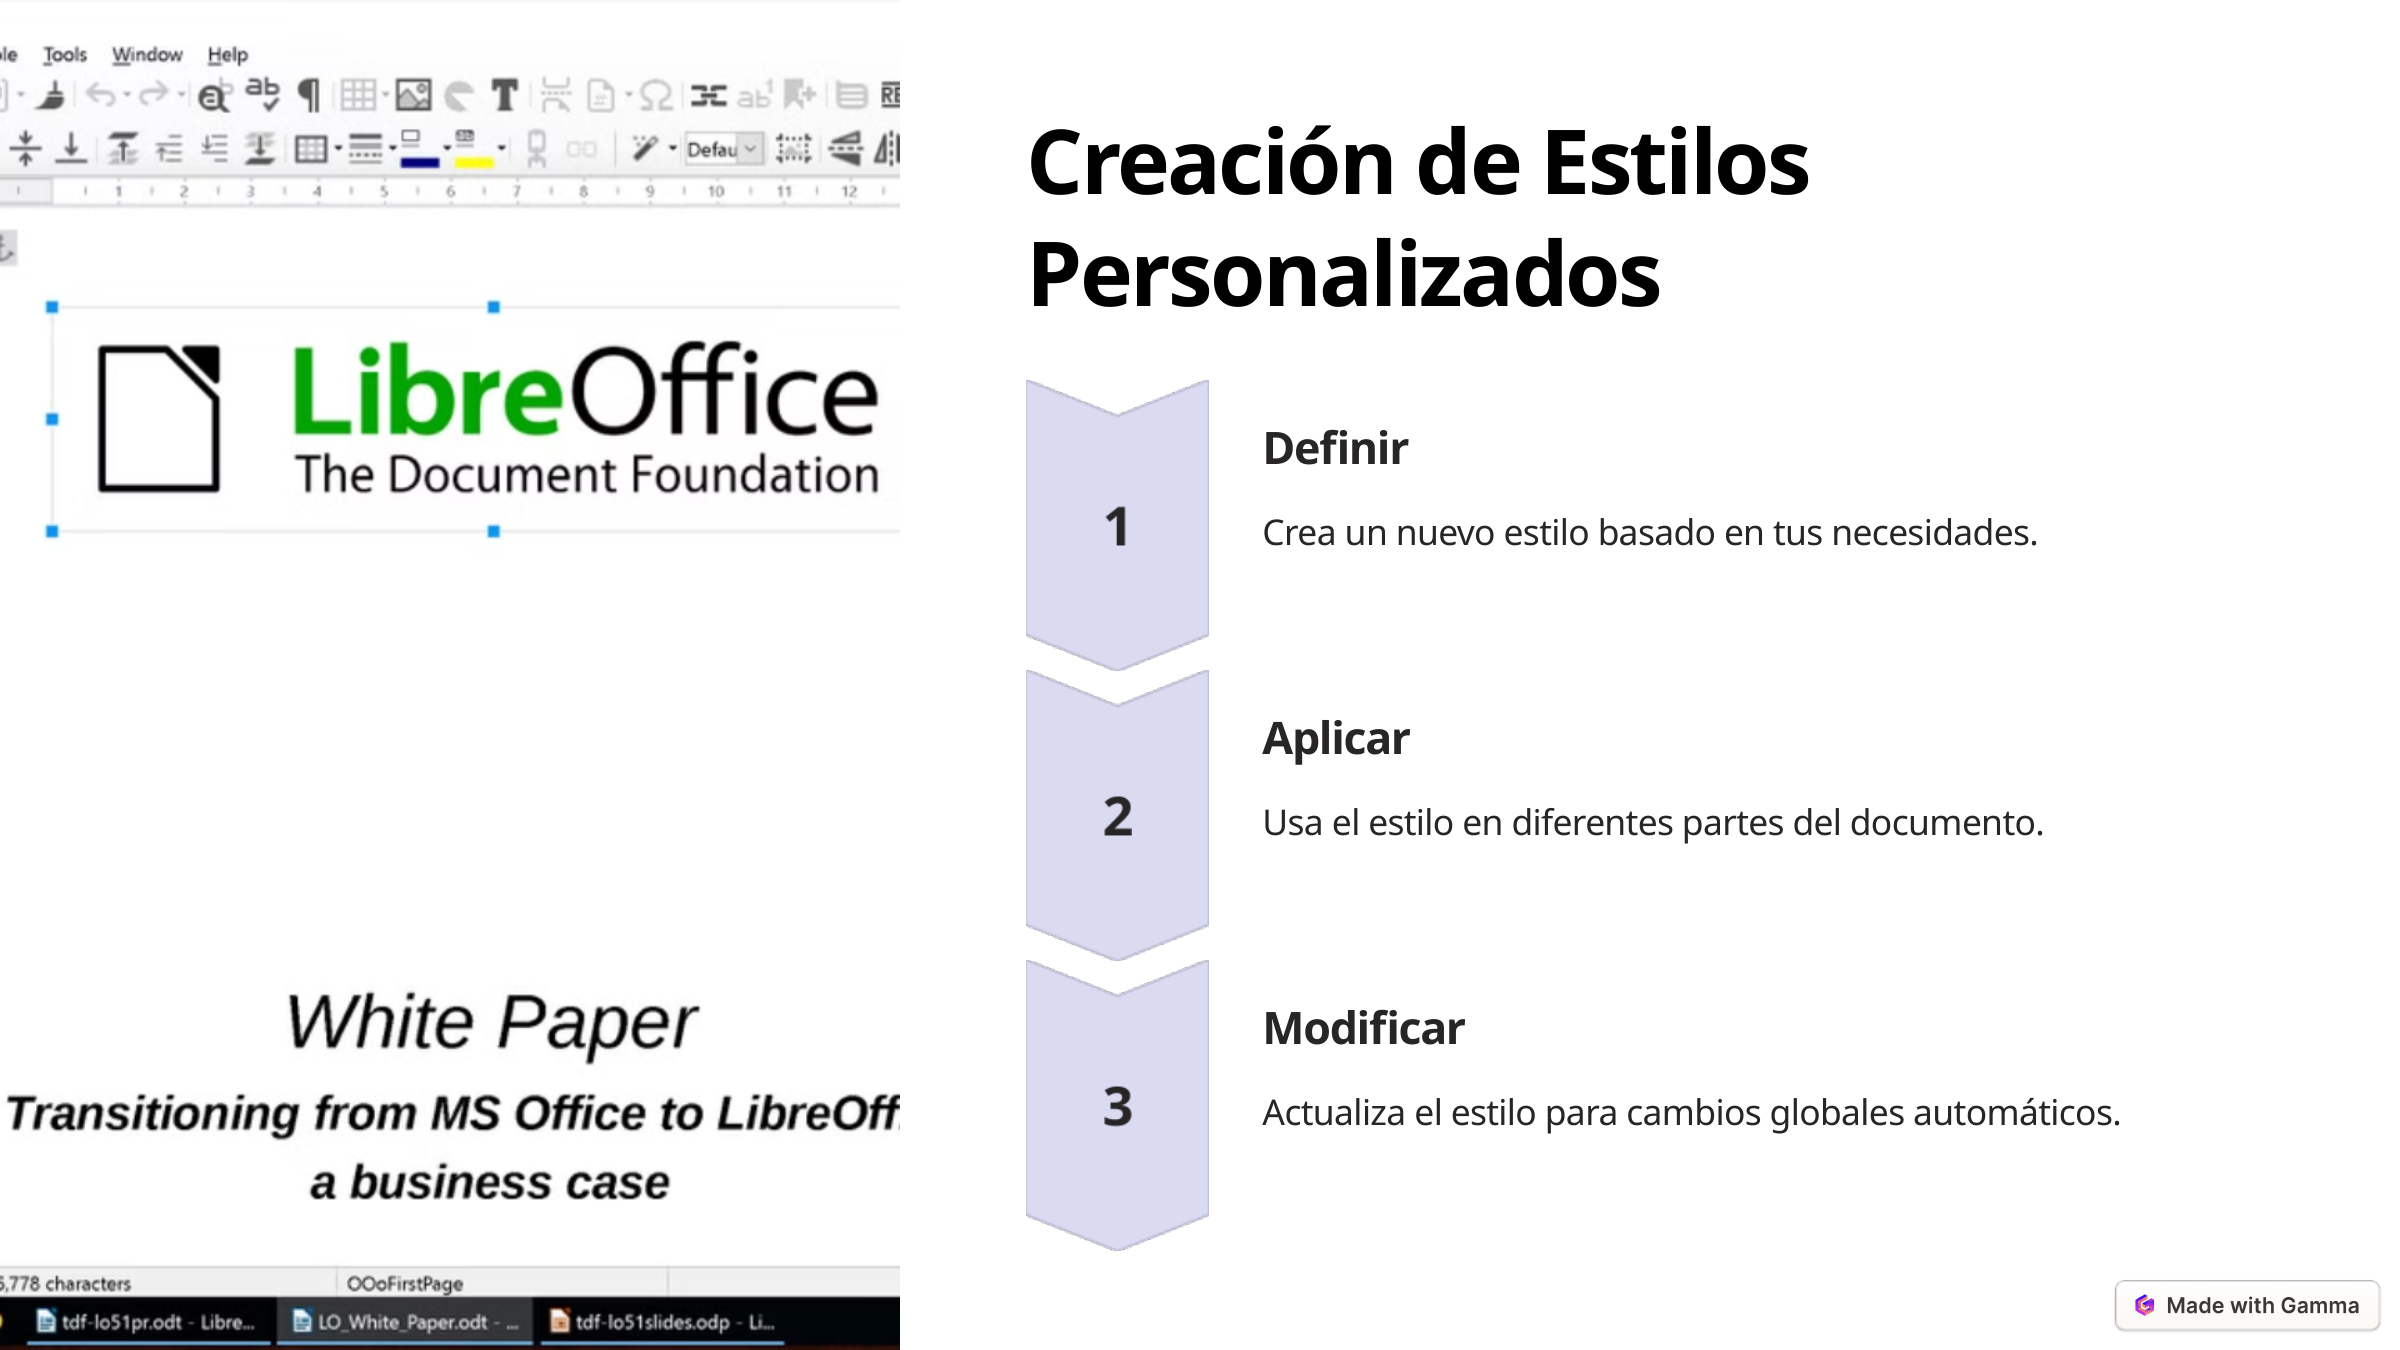

Creación de Estilos Personalizados
Definir
Crea un nuevo estilo basado en tus necesidades.
Aplicar
Usa el estilo en diferentes partes del documento.
Modificar
Actualiza el estilo para cambios globales automáticos.